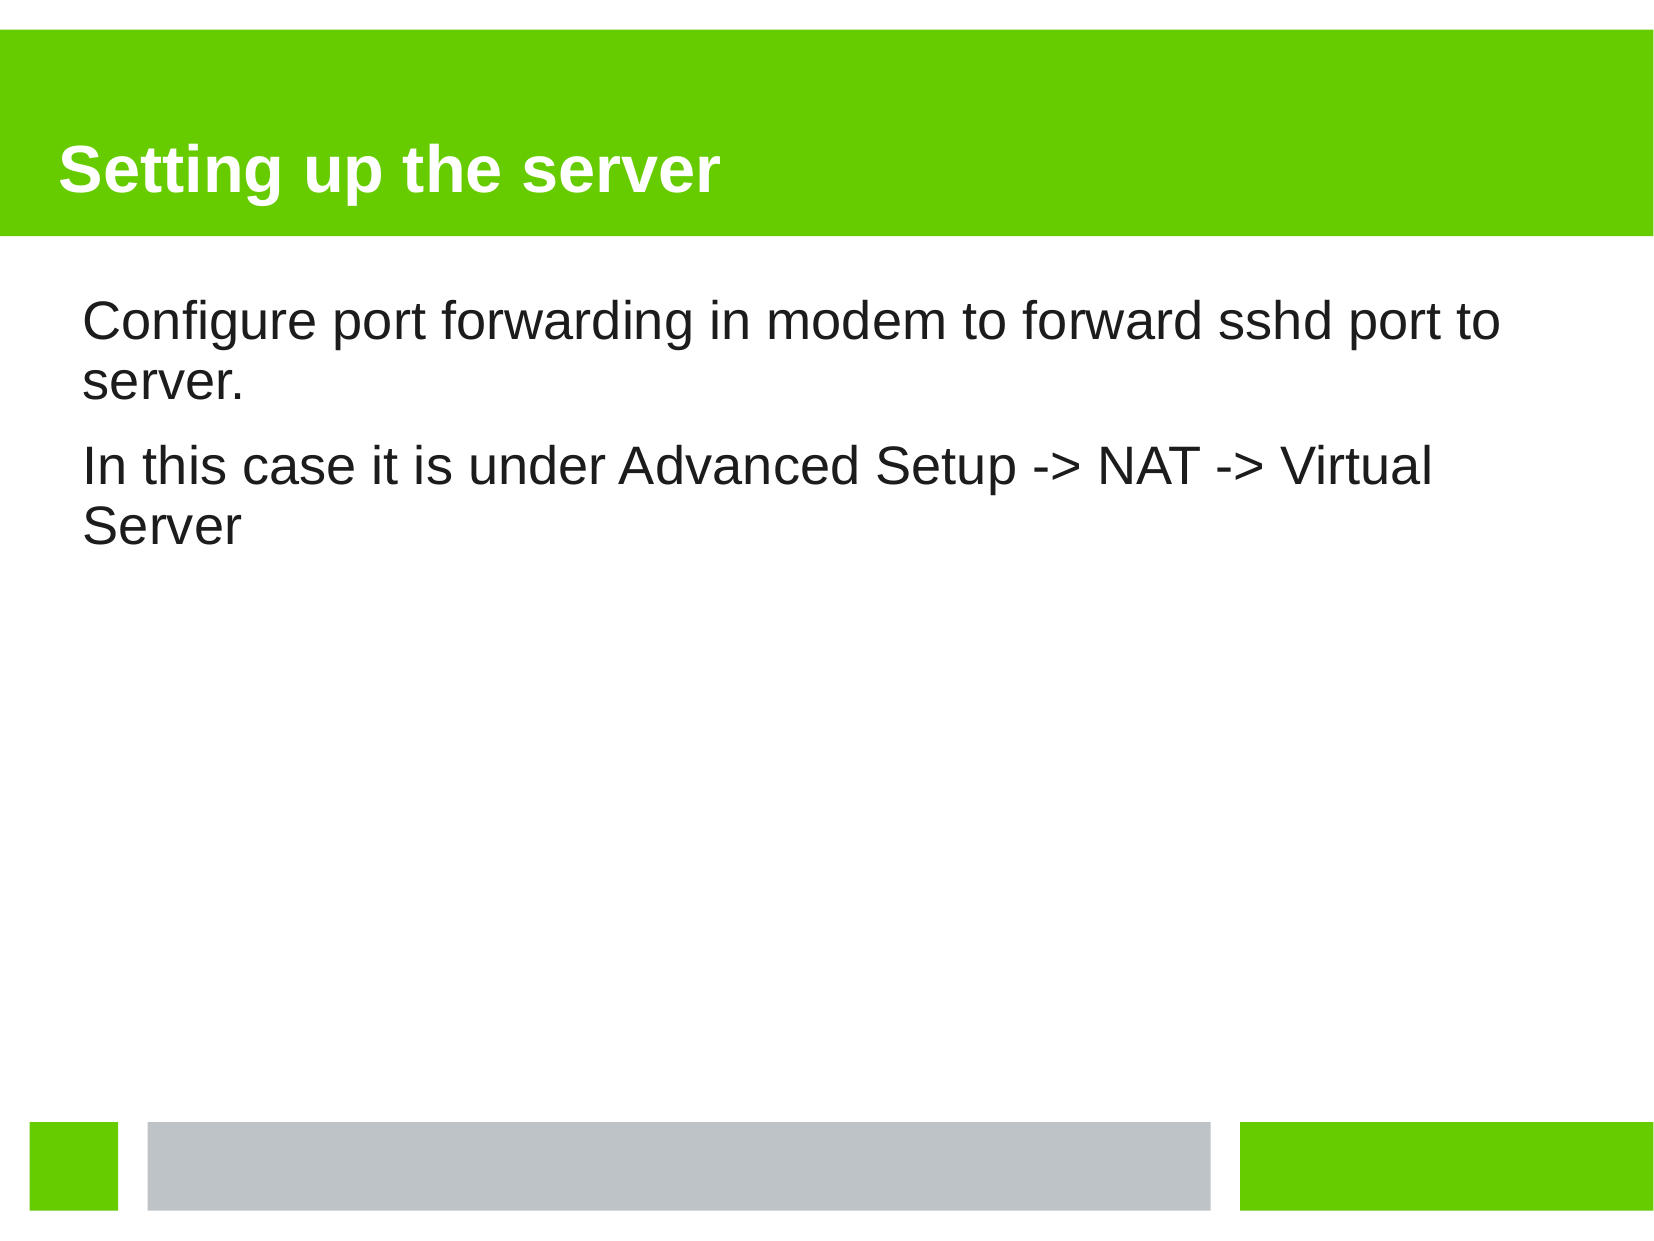

# Setting up the server
Configure port forwarding in modem to forward sshd port to server.
In this case it is under Advanced Setup -> NAT -> Virtual Server